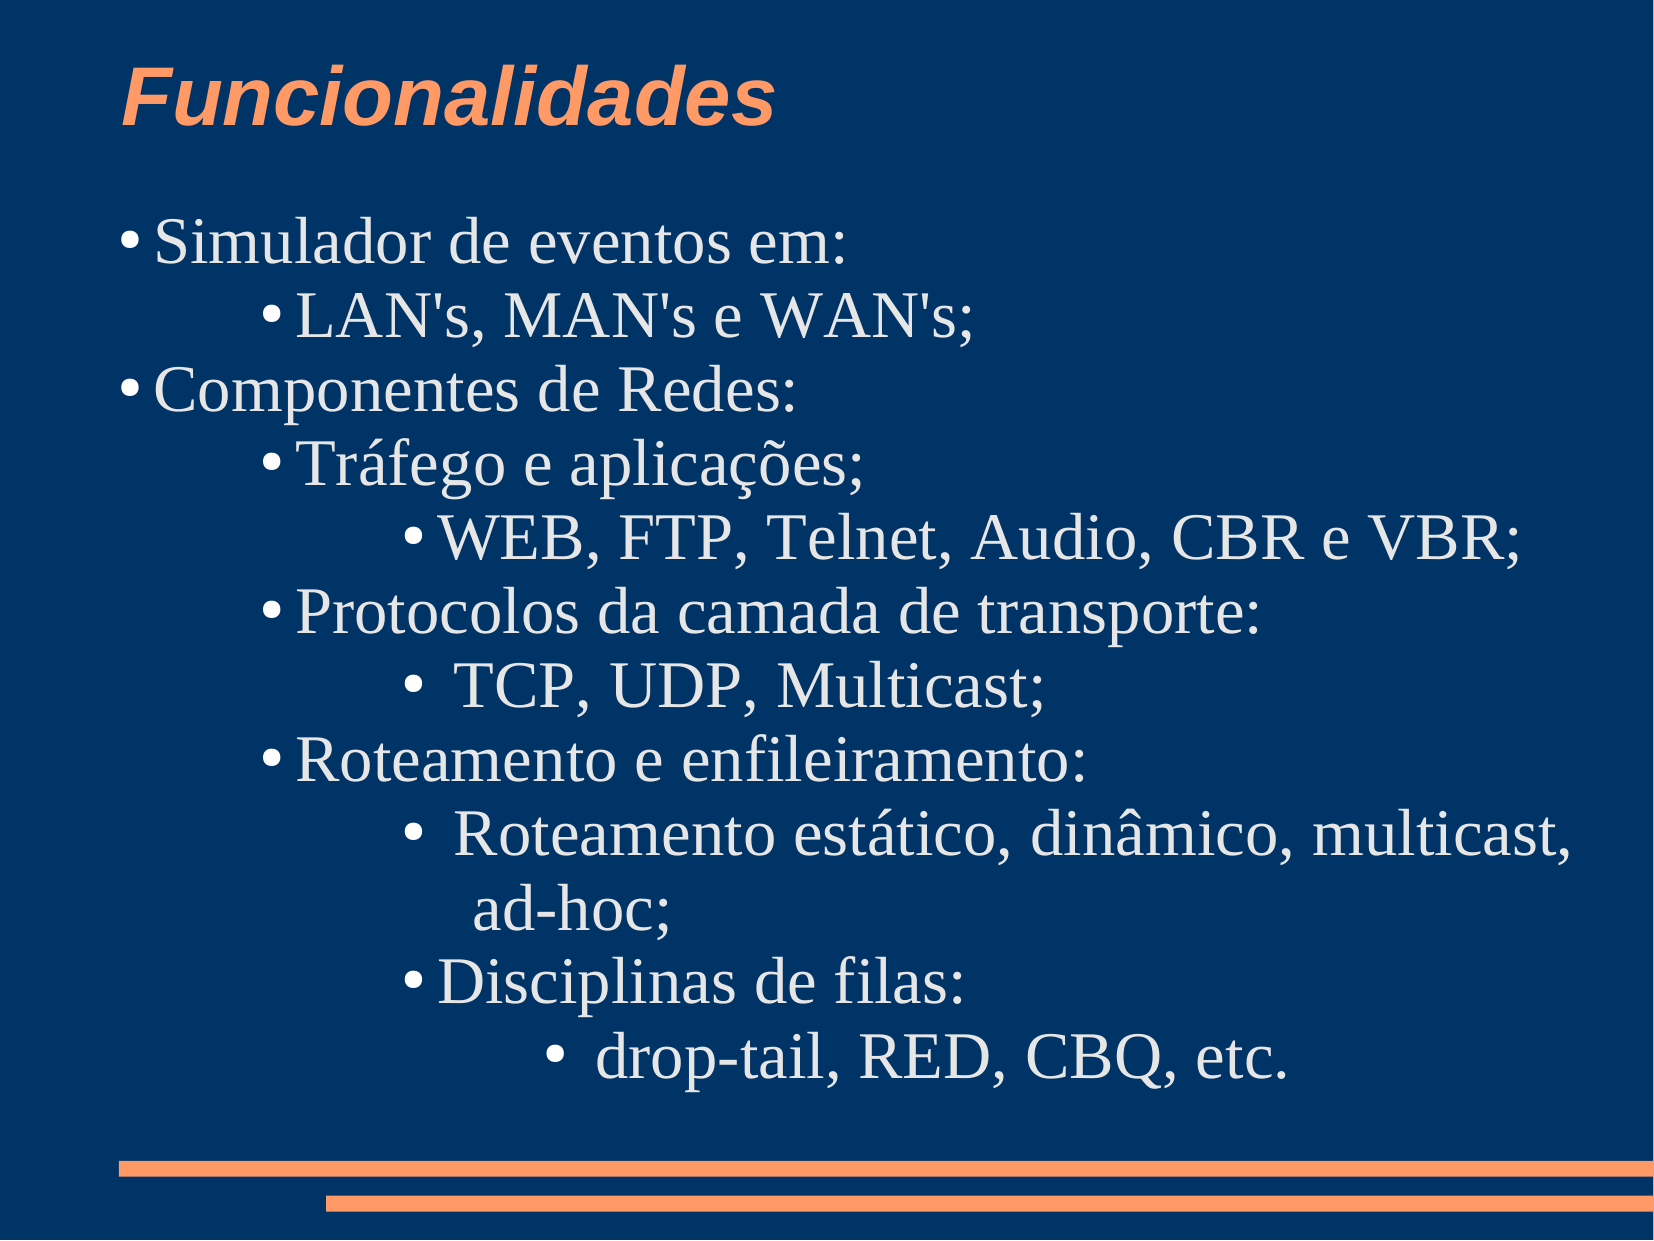

# Funcionalidades
Simulador de eventos em:
LAN's, MAN's e WAN's;
Componentes de Redes:
Tráfego e aplicações;
WEB, FTP, Telnet, Audio, CBR e VBR;
Protocolos da camada de transporte:
 TCP, UDP, Multicast;
Roteamento e enfileiramento:
 Roteamento estático, dinâmico, multicast, ad-hoc;
Disciplinas de filas:
 drop-tail, RED, CBQ, etc.